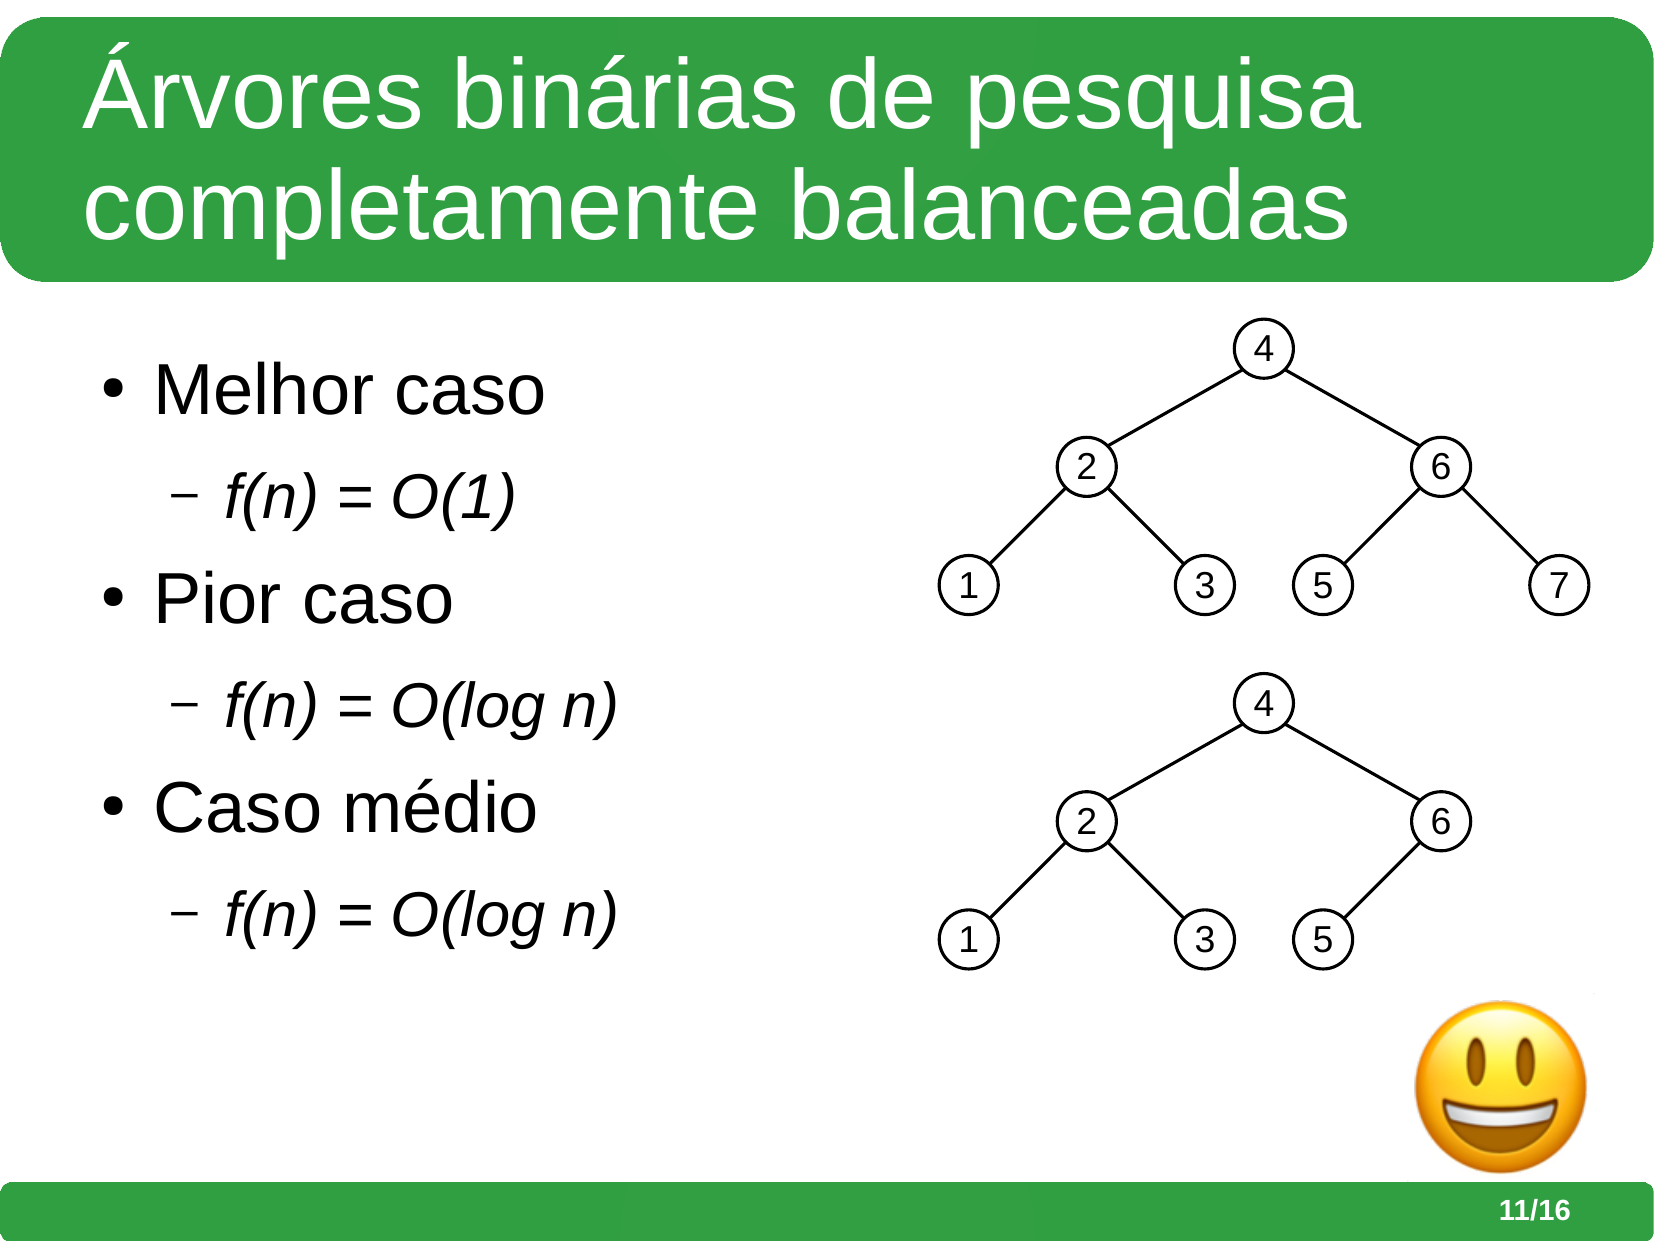

# Árvores binárias de pesquisa completamente balanceadas
4
2
6
1
3
5
7
Melhor caso
f(n) = O(1)
Pior caso
f(n) = O(log n)
Caso médio
f(n) = O(log n)
4
2
6
1
3
5
11